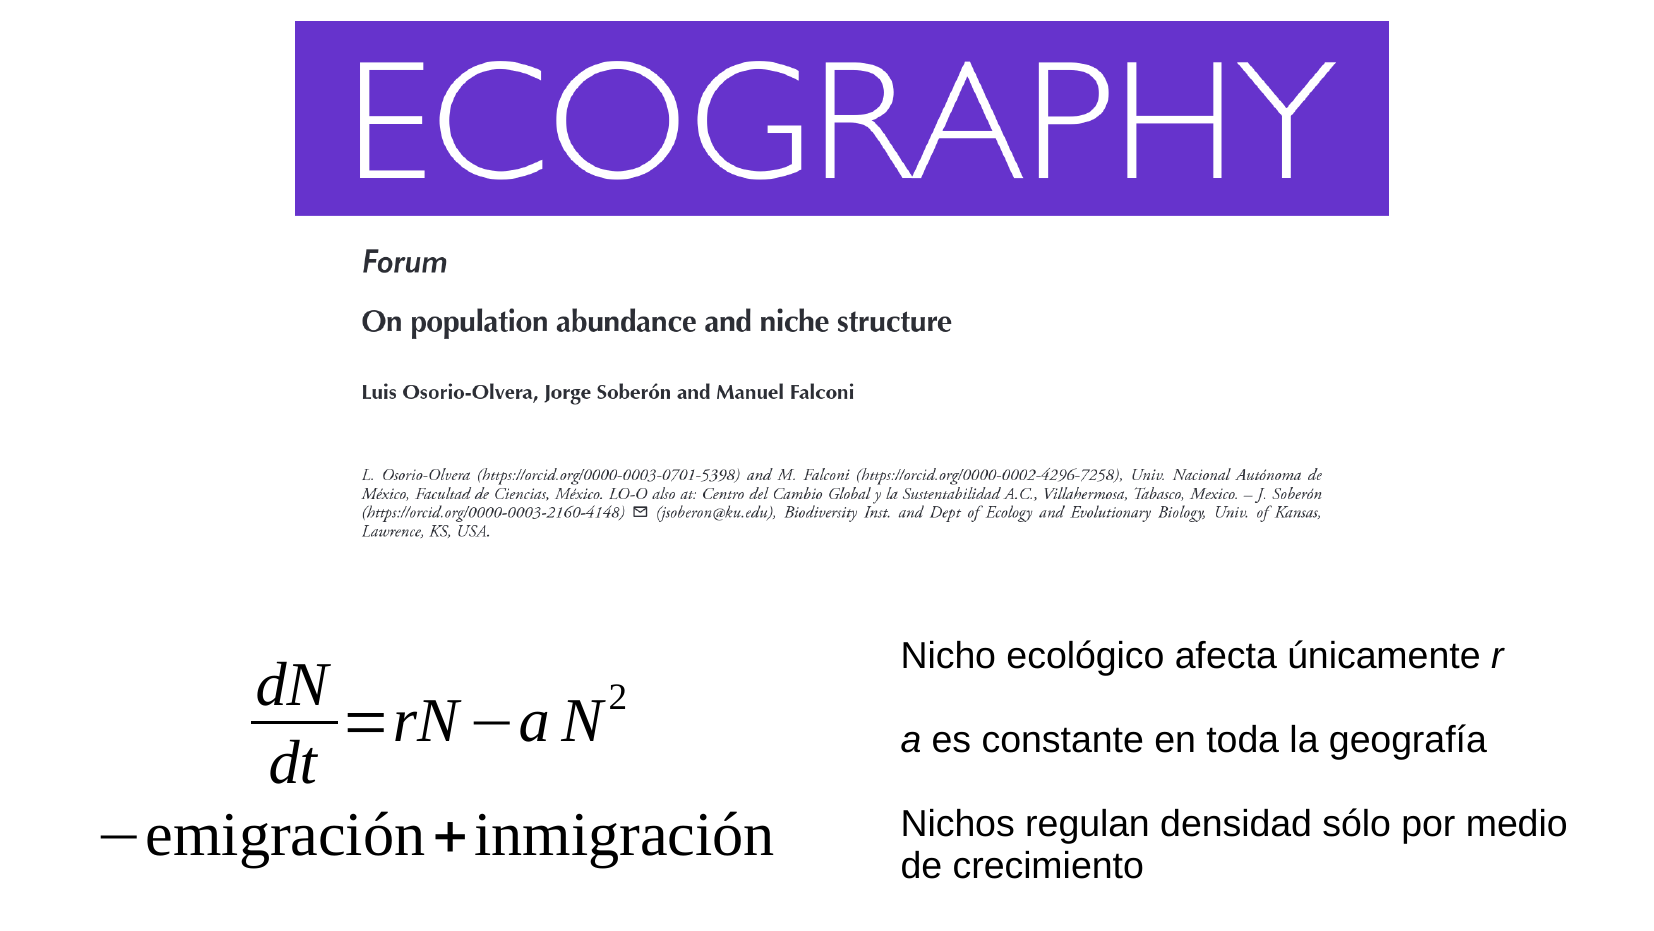

Nicho ecológico afecta únicamente r
a es constante en toda la geografía
Nichos regulan densidad sólo por medio de crecimiento